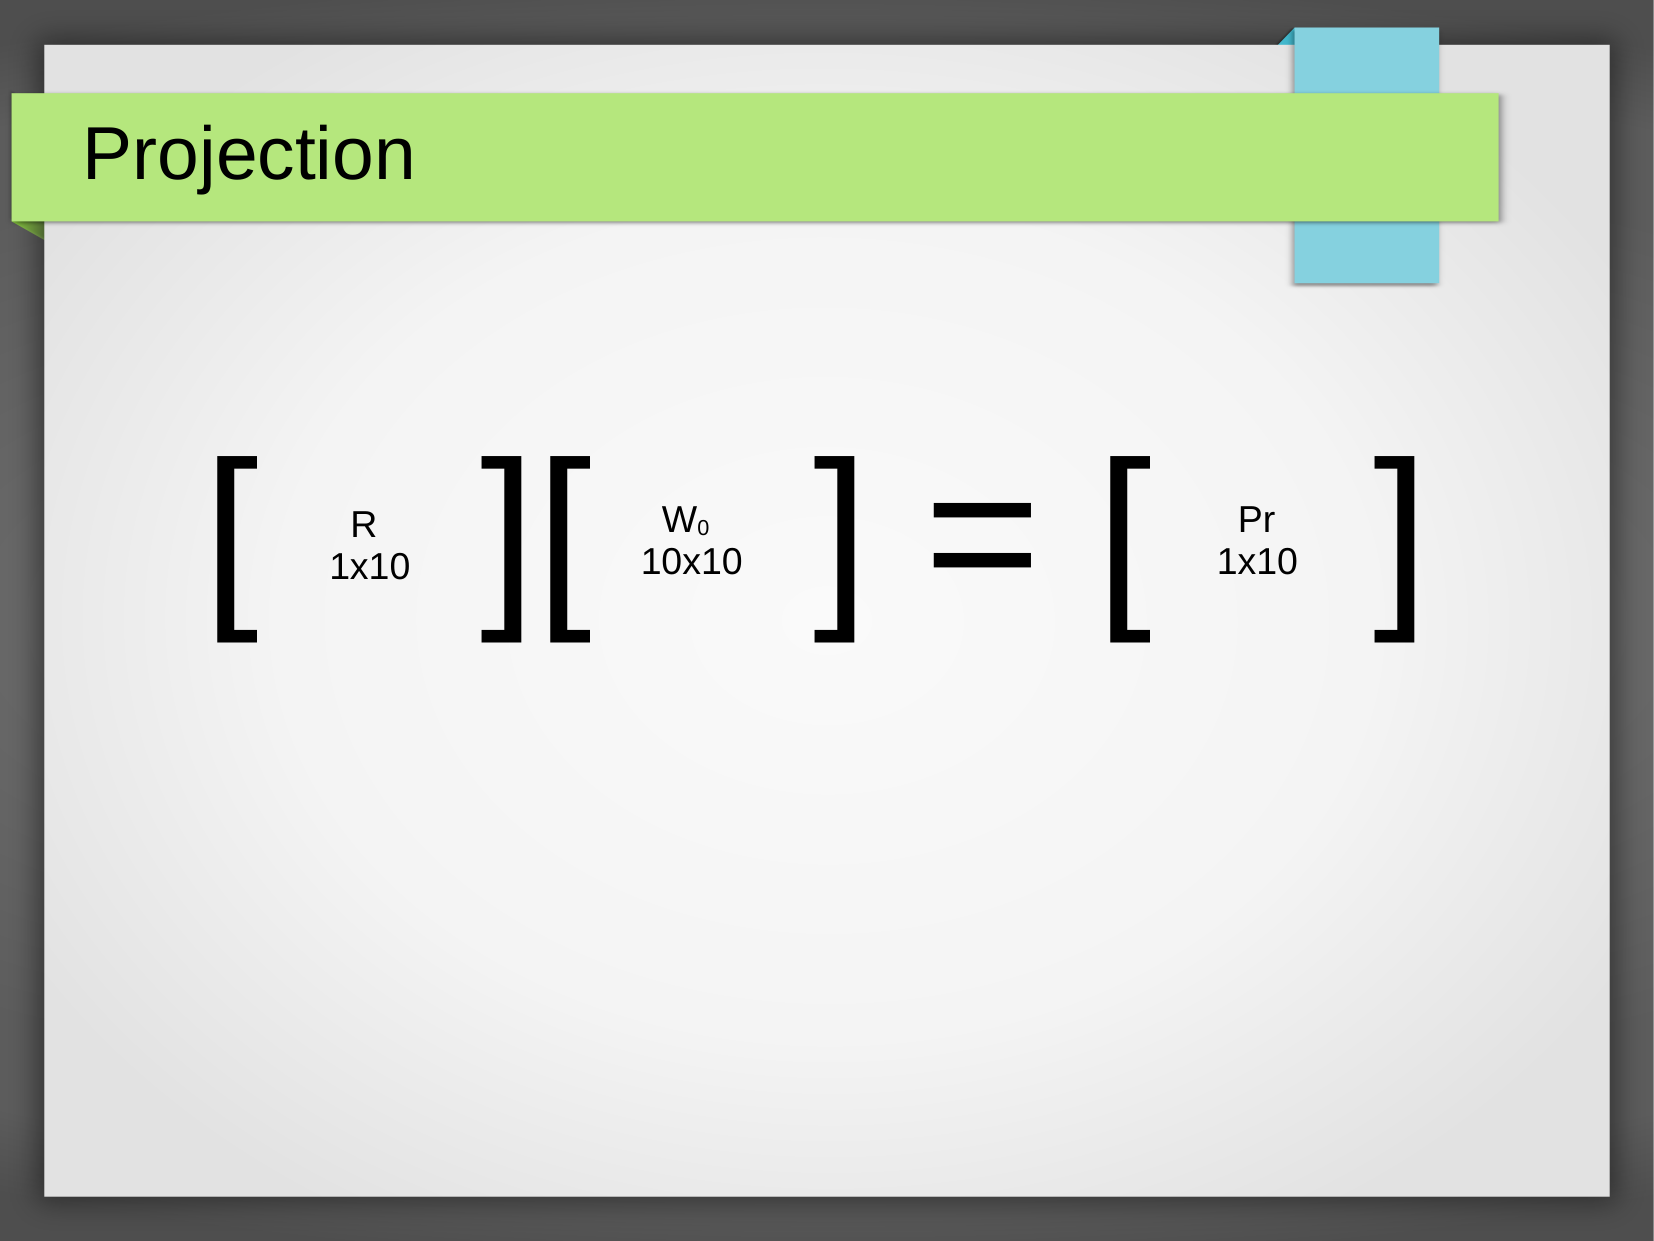

# Projection
[ ][ ] = [ ]
 Pr
 1x10
 W0
10x10
 R
1x10